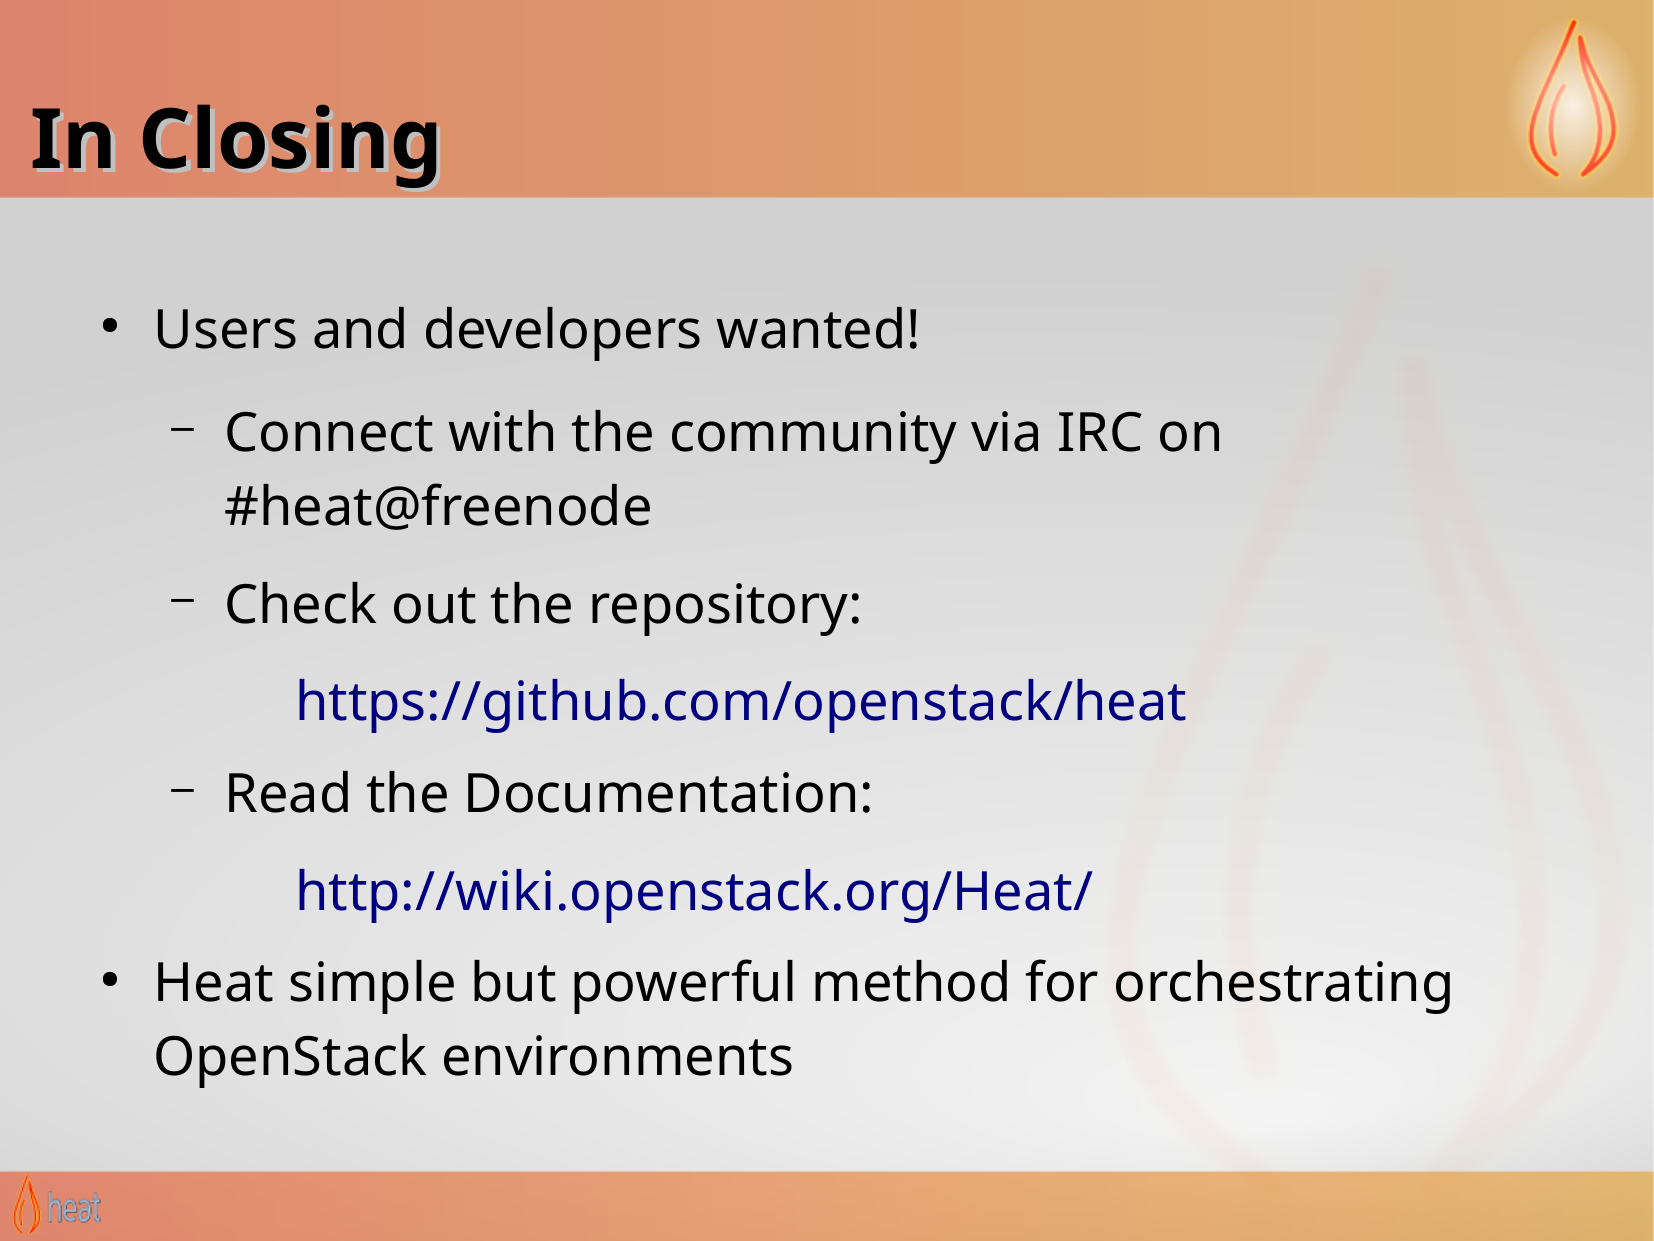

# In Closing
Users and developers wanted!
Connect with the community via IRC on #heat@freenode
Check out the repository:
https://github.com/openstack/heat
Read the Documentation:
http://wiki.openstack.org/Heat/
Heat simple but powerful method for orchestrating OpenStack environments